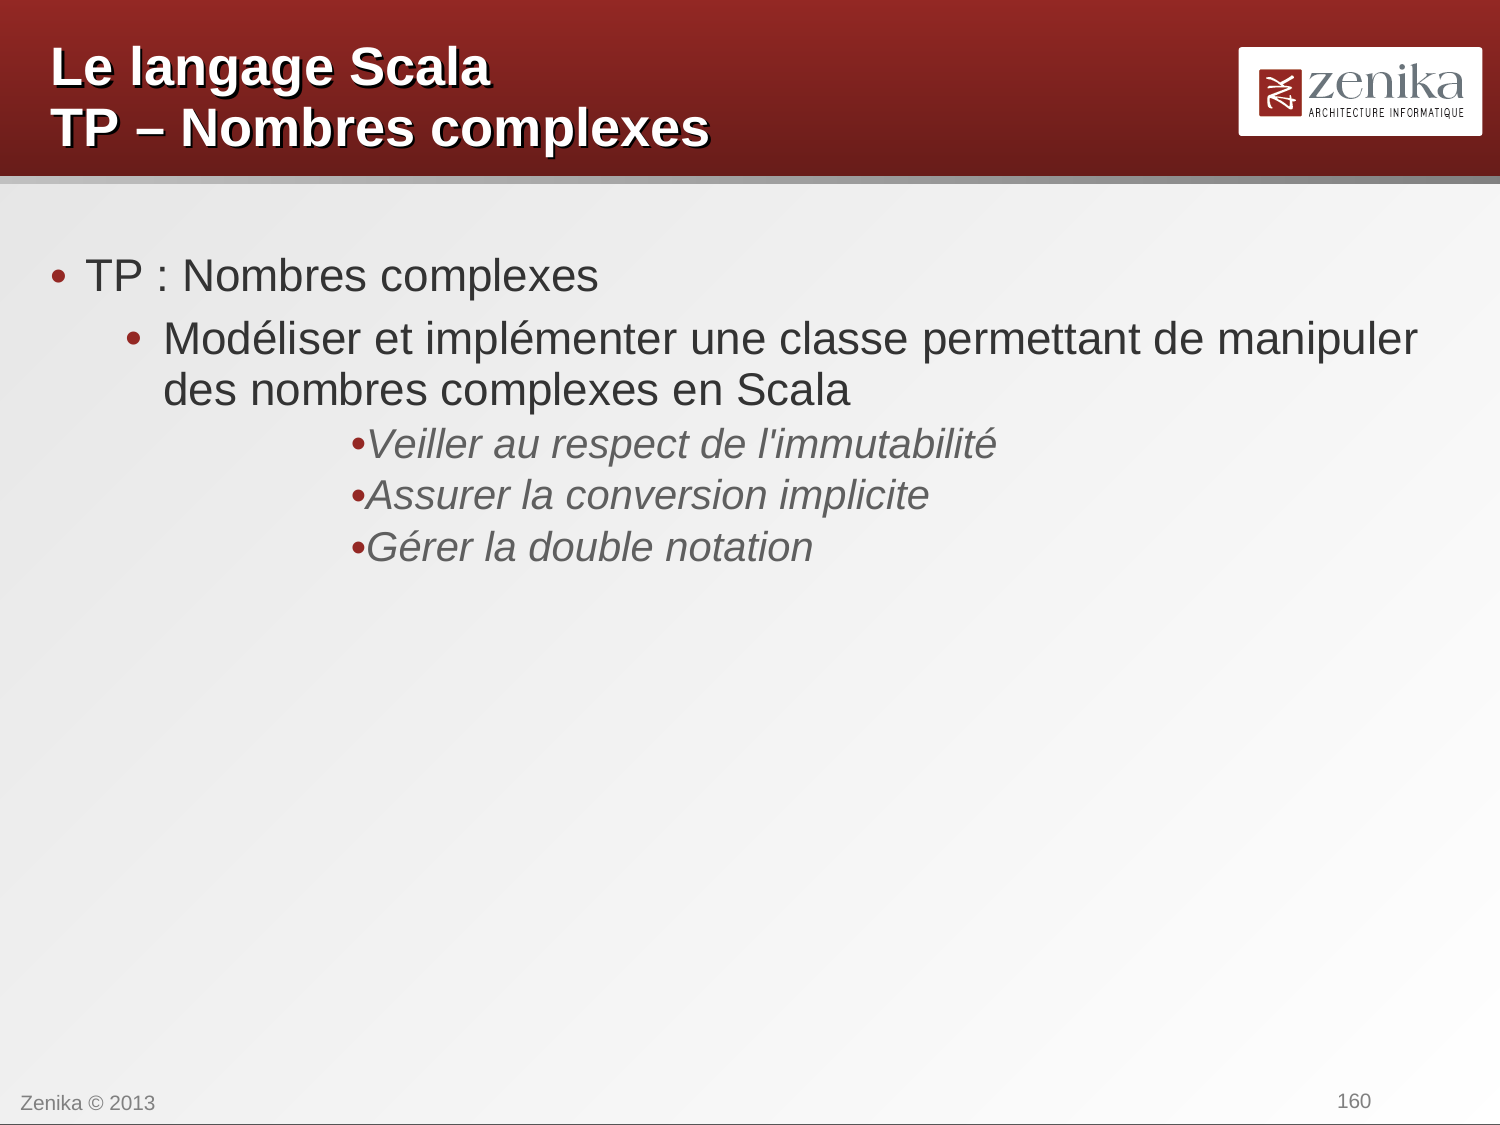

# Le langage Scala TP – Nombres complexes
TP : Nombres complexes
Modéliser et implémenter une classe permettant de manipuler des nombres complexes en Scala
Veiller au respect de l'immutabilité
Assurer la conversion implicite
Gérer la double notation